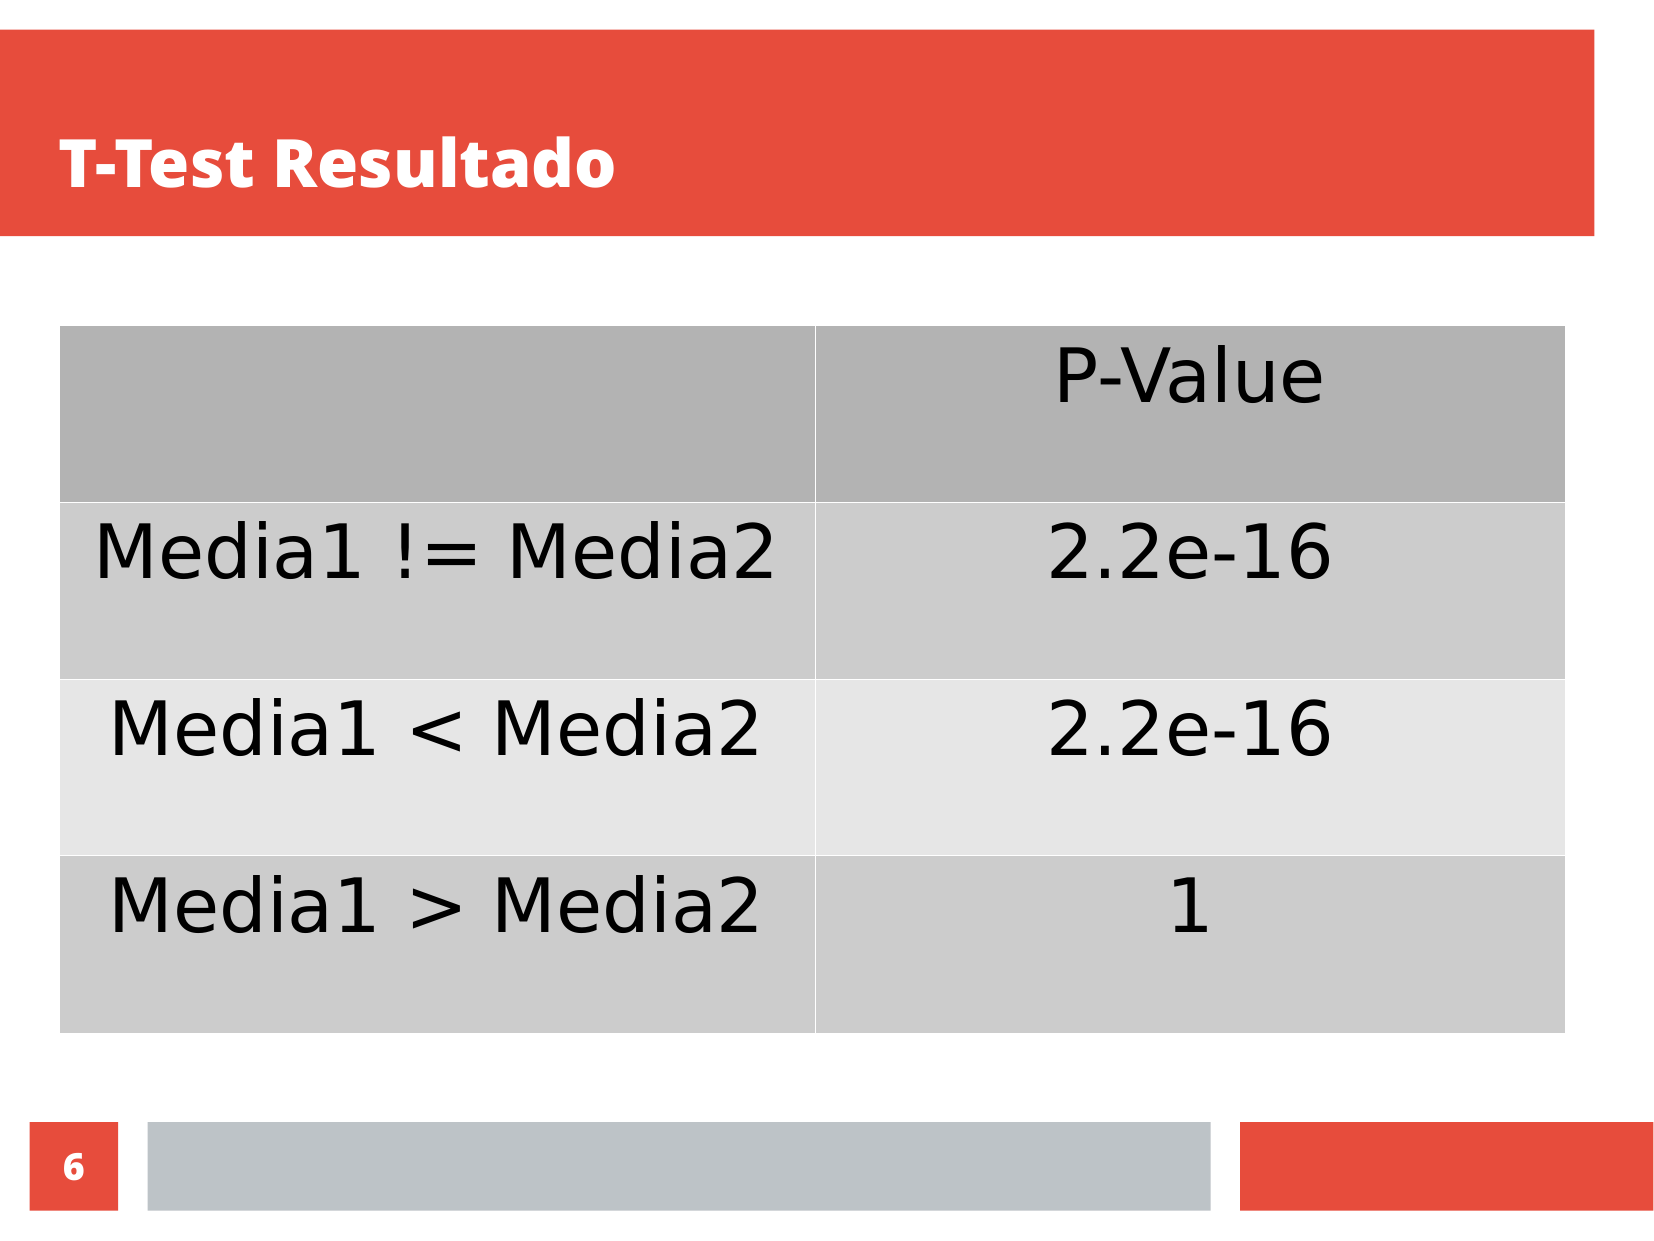

# T-Test Resultado
| | P-Value |
| --- | --- |
| Media1 != Media2 | 2.2e-16 |
| Media1 < Media2 | 2.2e-16 |
| Media1 > Media2 | 1 |
6